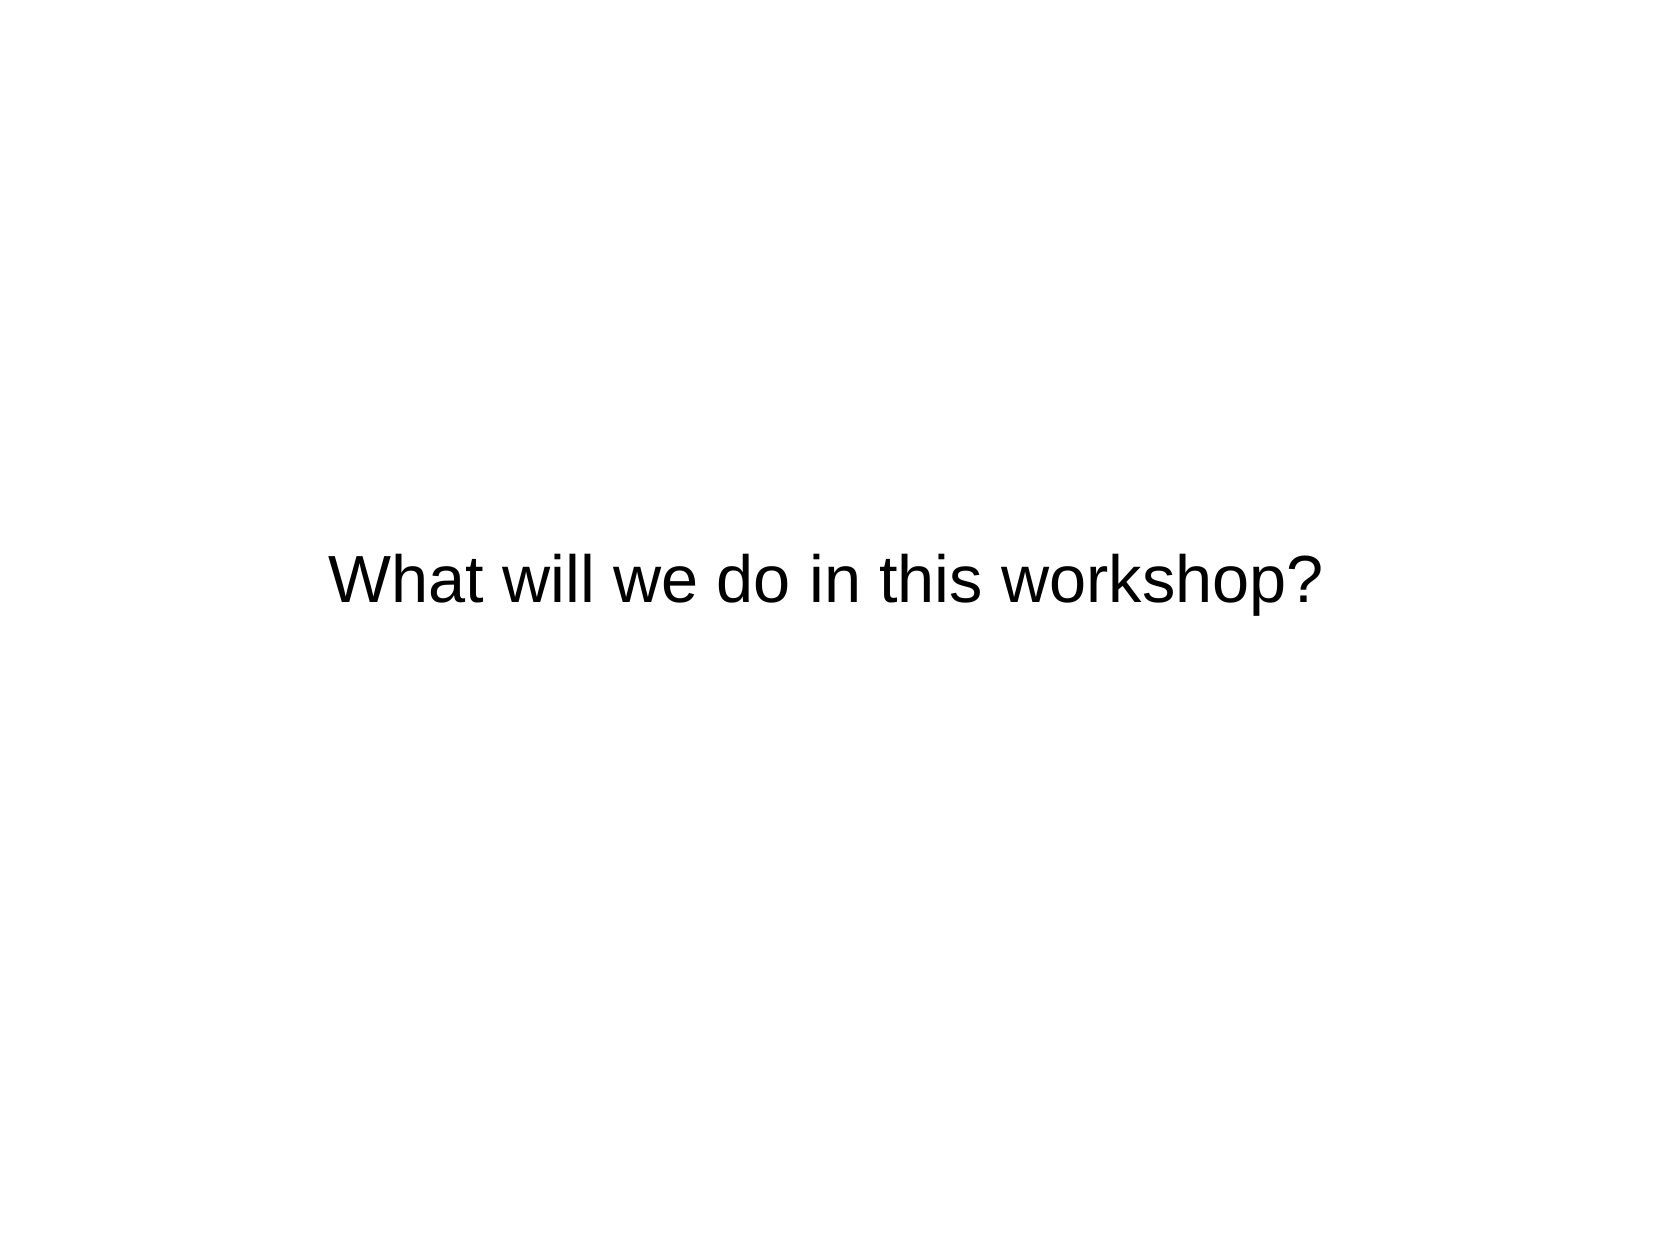

# What will we do in this workshop?